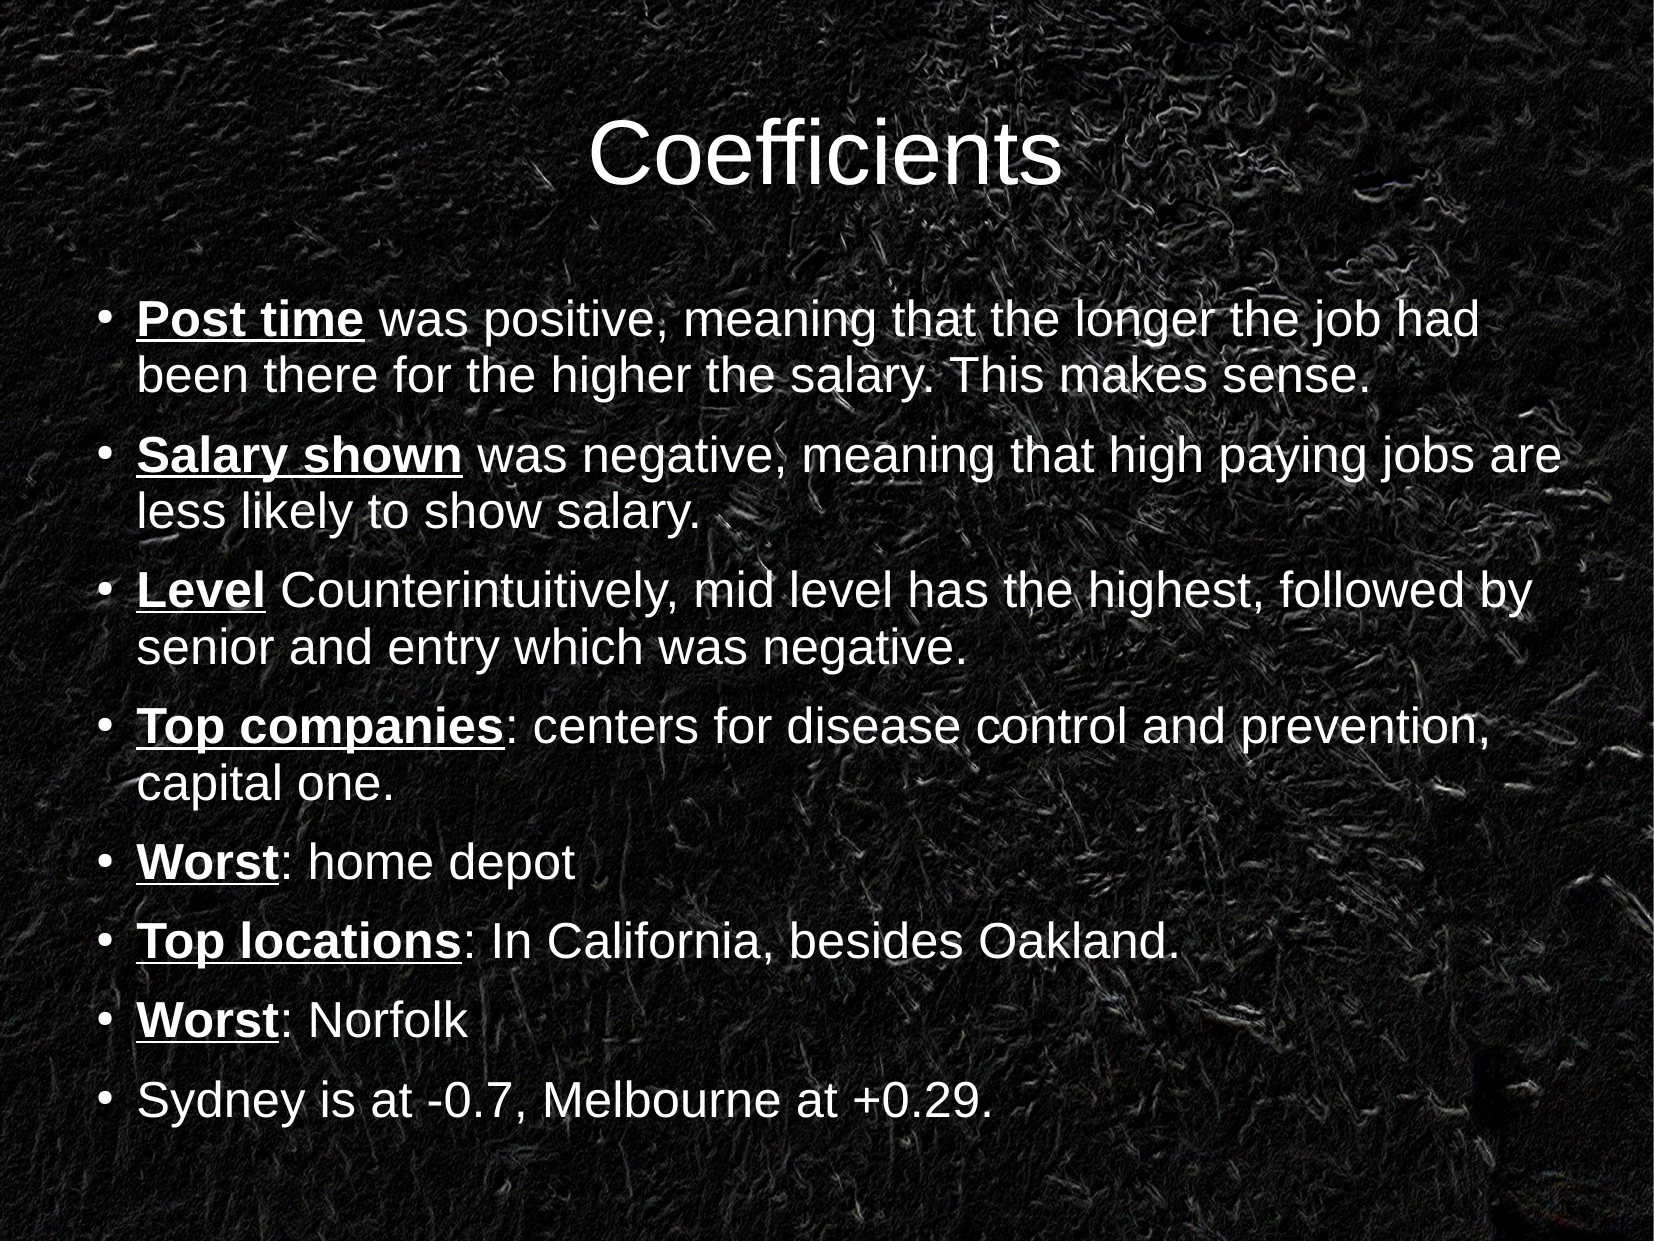

# Coefficients
Post time was positive, meaning that the longer the job had been there for the higher the salary. This makes sense.
Salary shown was negative, meaning that high paying jobs are less likely to show salary.
Level Counterintuitively, mid level has the highest, followed by senior and entry which was negative.
Top companies: centers for disease control and prevention, capital one.
Worst: home depot
Top locations: In California, besides Oakland.
Worst: Norfolk
Sydney is at -0.7, Melbourne at +0.29.